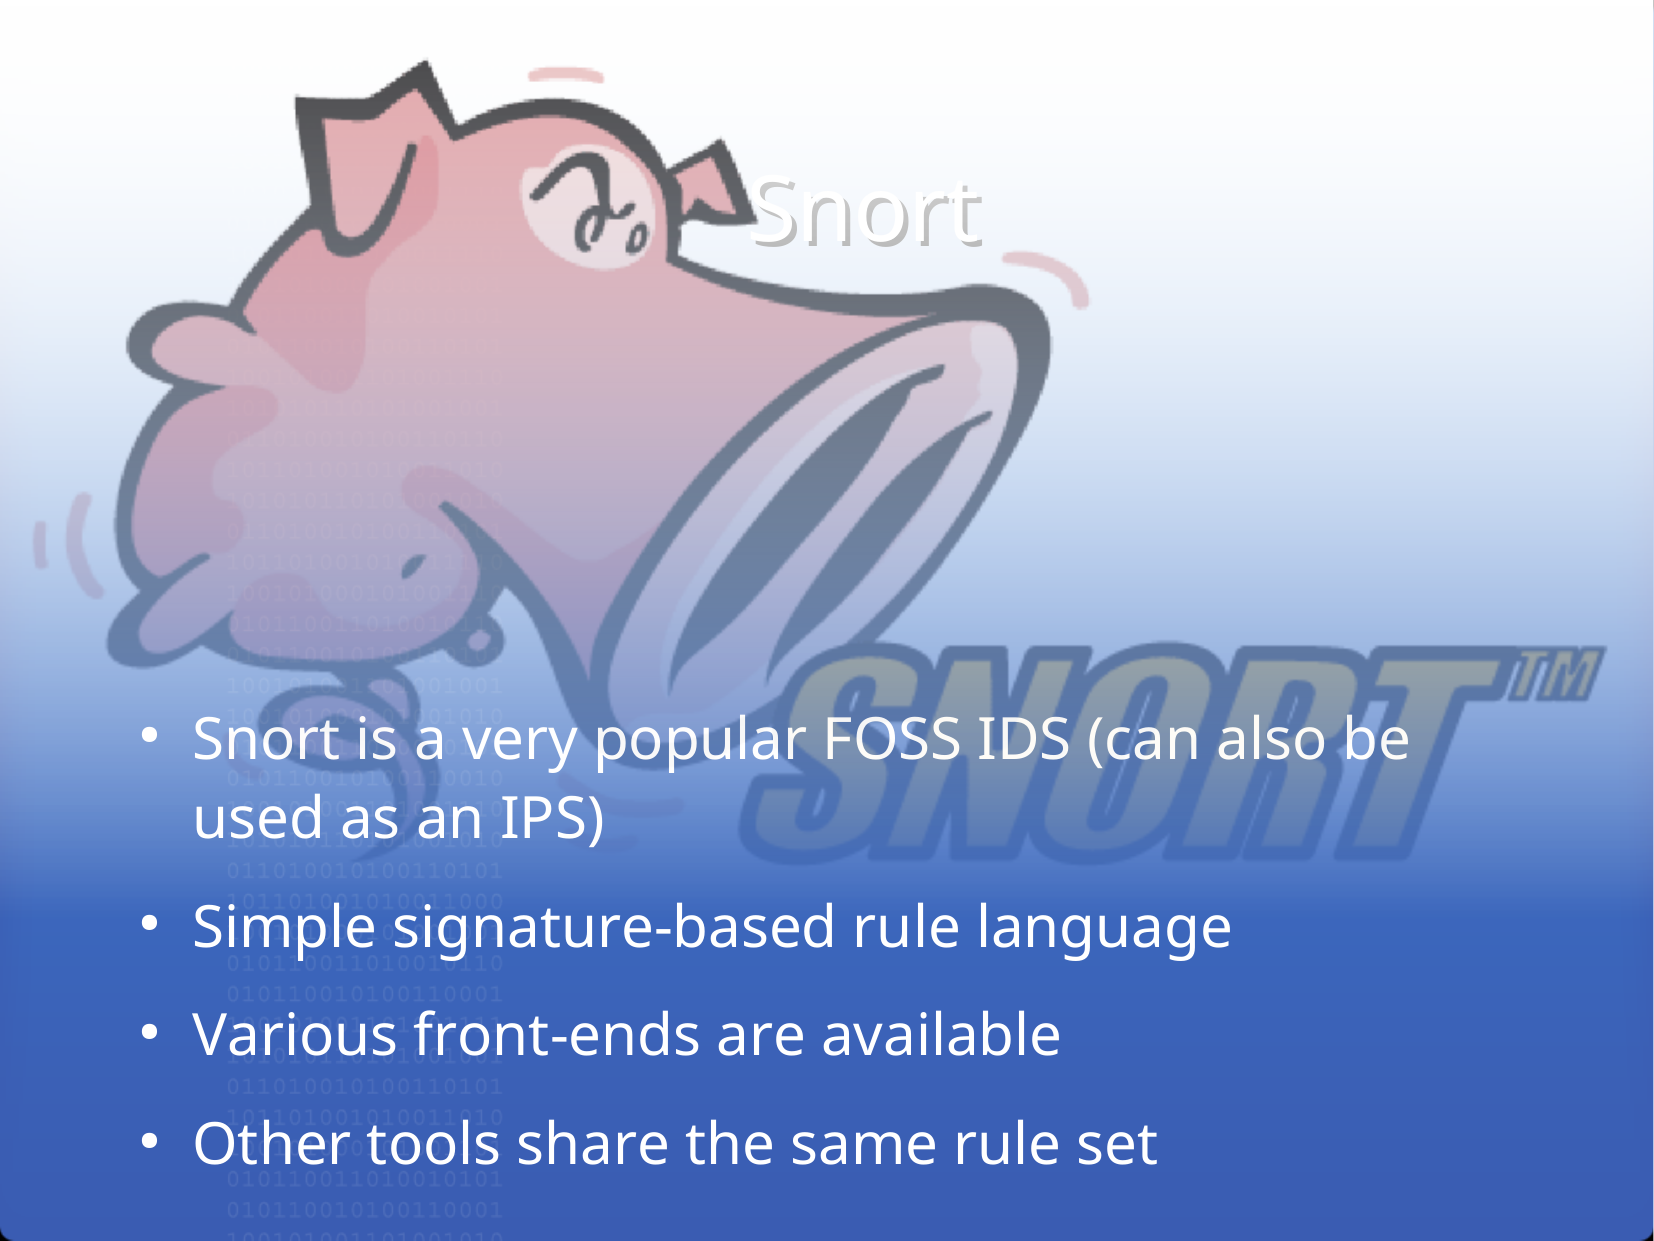

# Snort
Snort is a very popular FOSS IDS (can also be used as an IPS)
Simple signature-based rule language
Various front-ends are available
Other tools share the same rule set